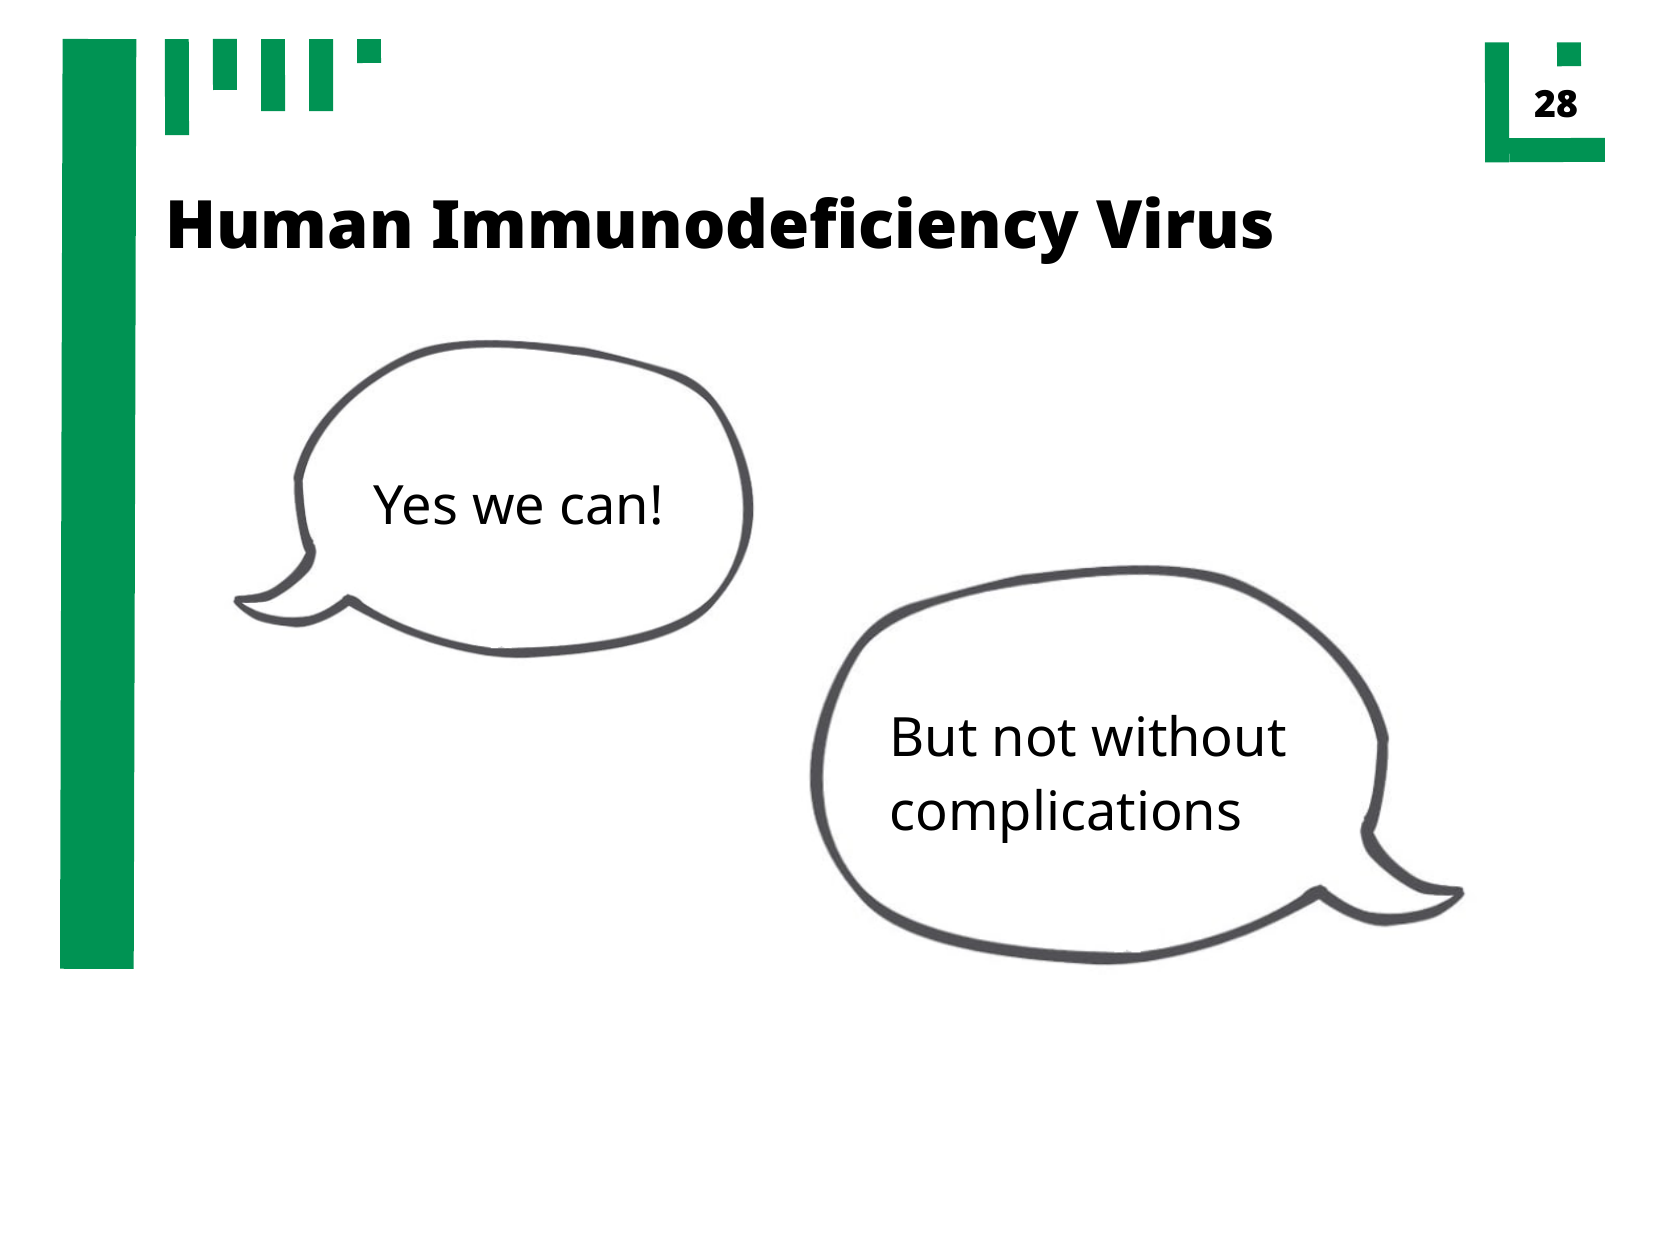

# Human Immunodeficiency Virus
Yes we can!
But not without complications